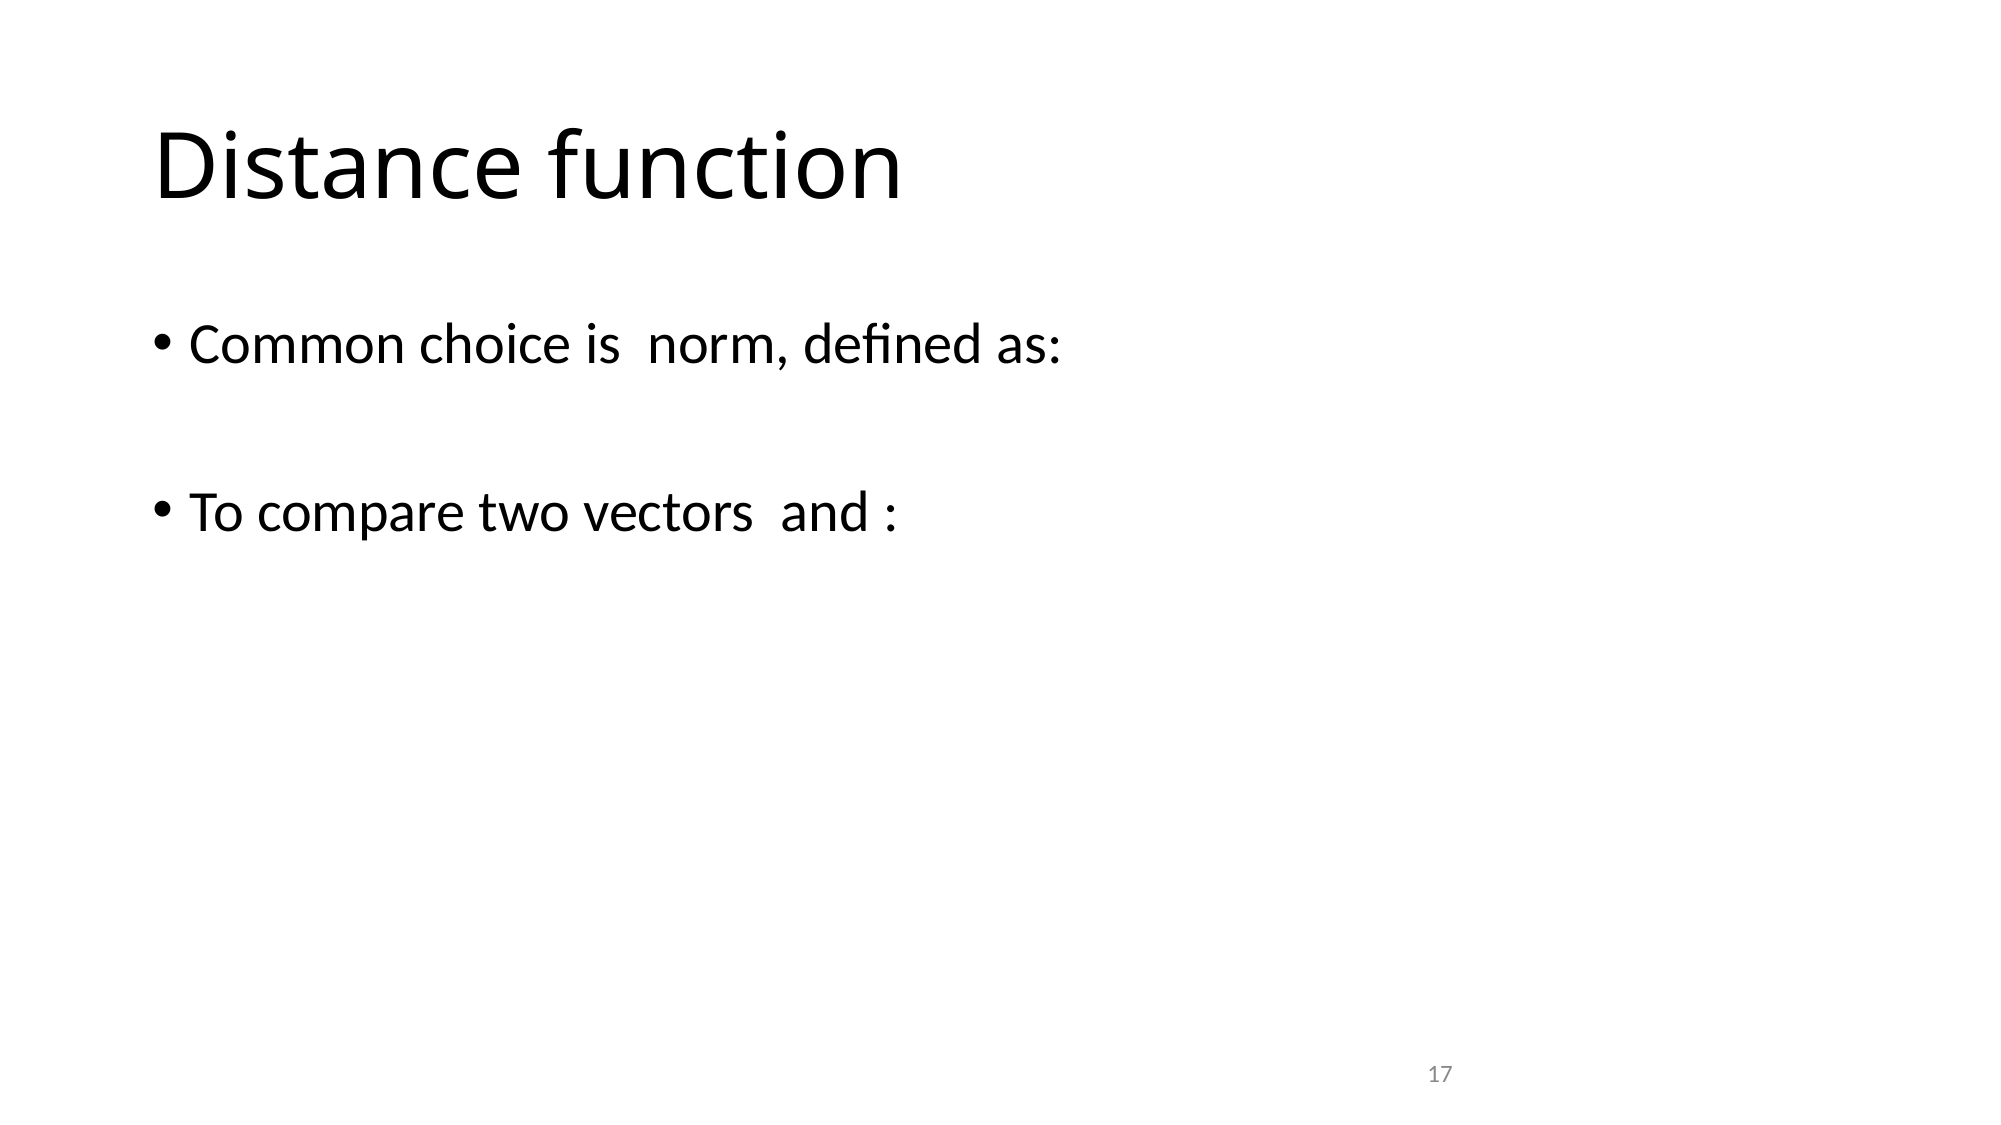

# Distance function
Common choice is norm, defined as:
To compare two vectors and :
17